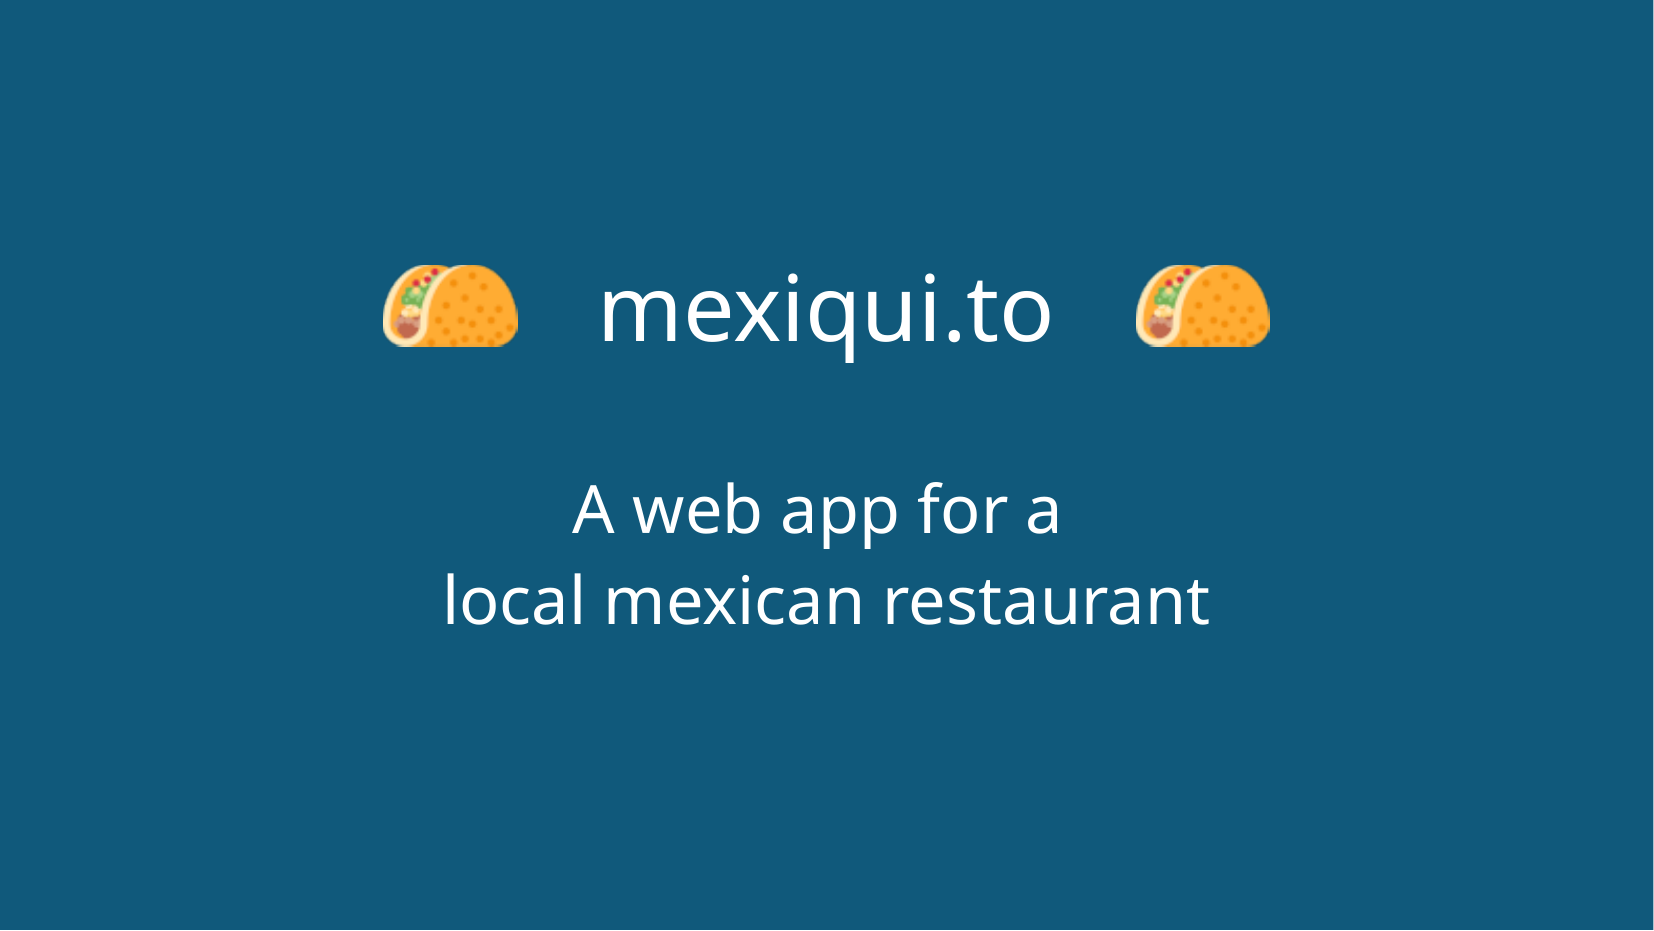

# mexiqui.to
A web app for a
local mexican restaurant